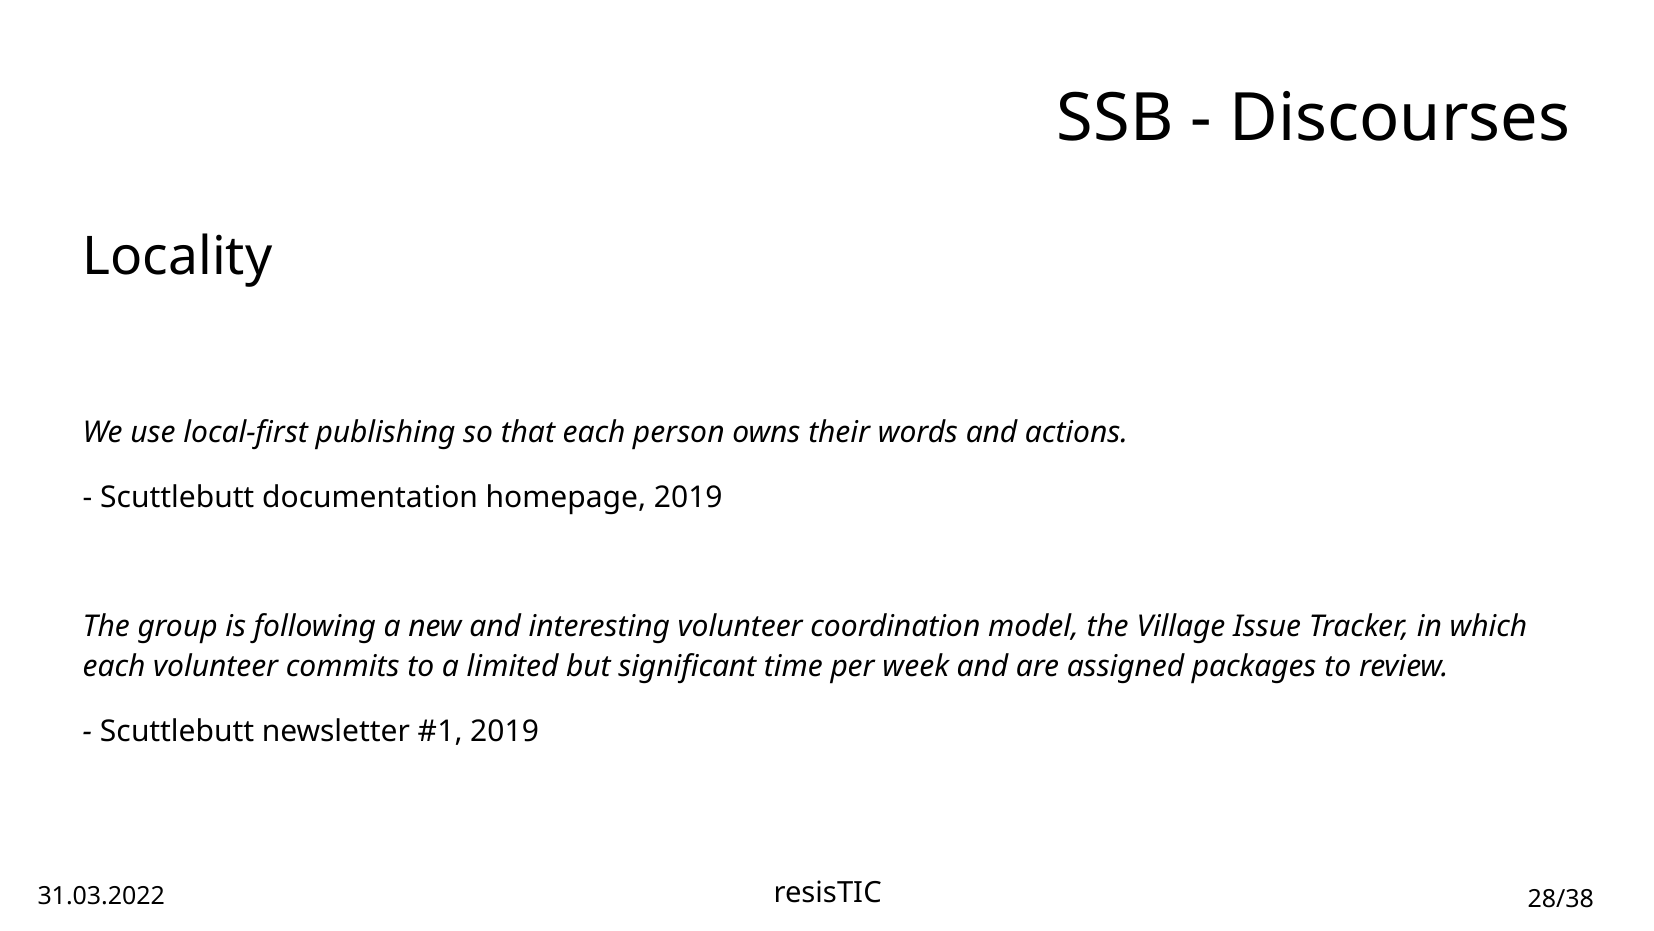

SSB - Discourses
# Locality
We use local-first publishing so that each person owns their words and actions.
- Scuttlebutt documentation homepage, 2019
The group is following a new and interesting volunteer coordination model, the Village Issue Tracker, in which each volunteer commits to a limited but significant time per week and are assigned packages to review.
- Scuttlebutt newsletter #1, 2019
28/38